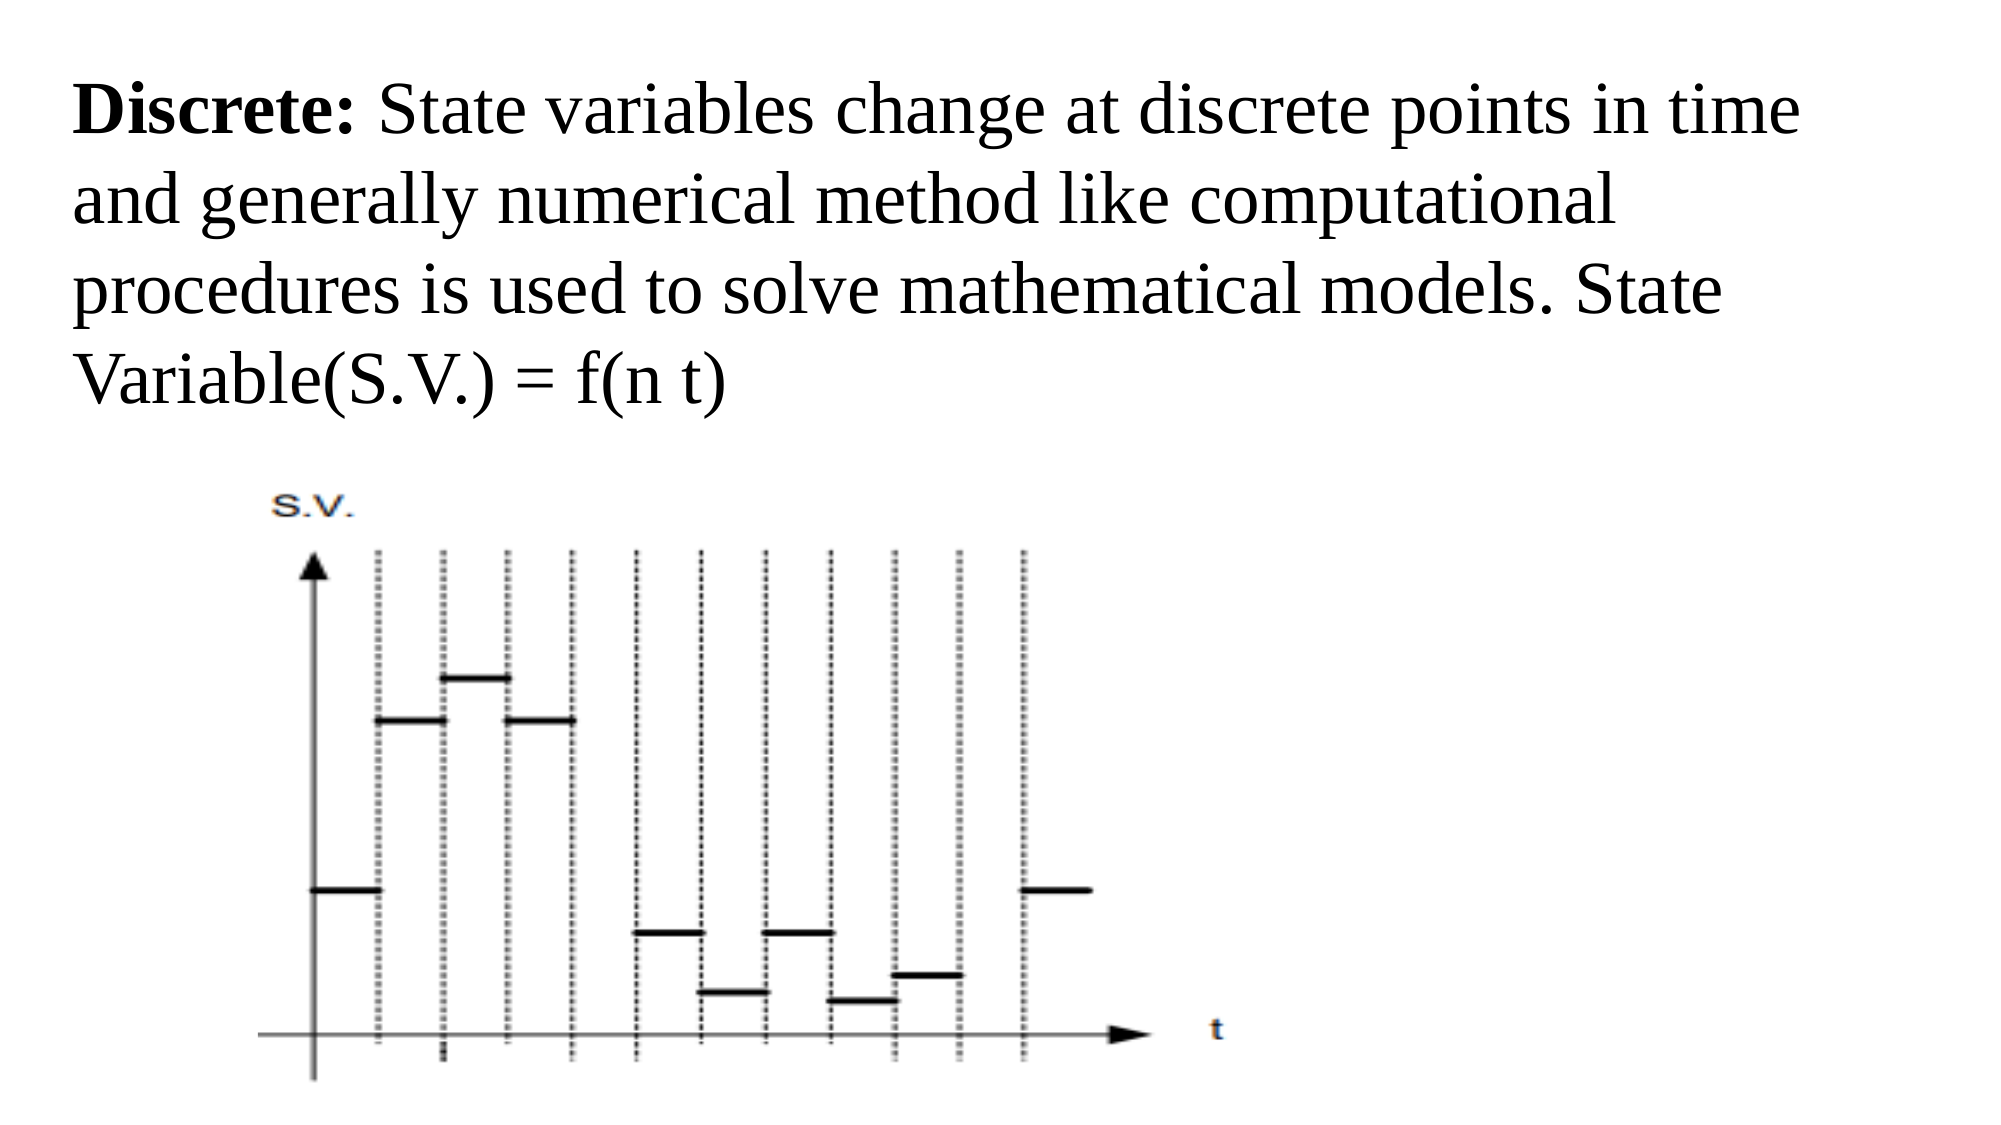

Discrete: State variables change at discrete points in time and generally numerical method like computational procedures is used to solve mathematical models. State Variable(S.V.) = f(n t)